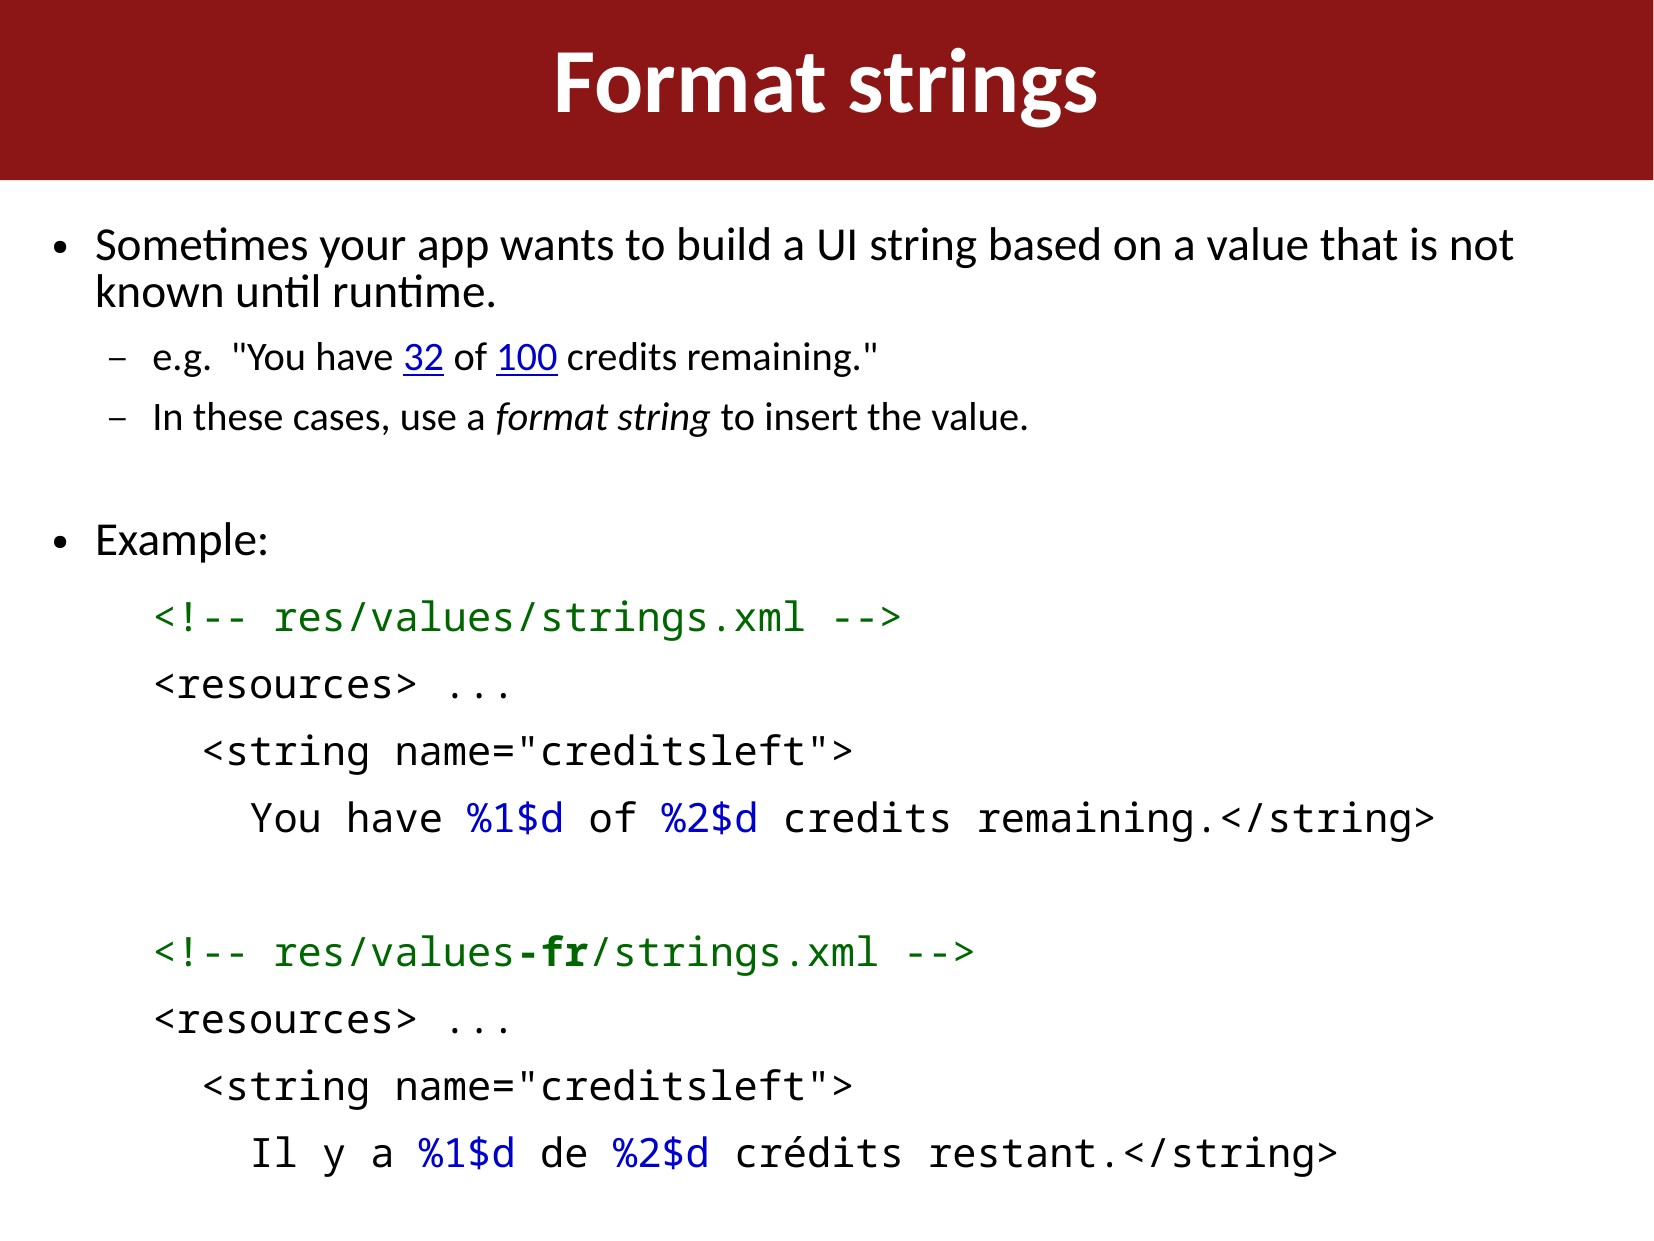

# Format strings
Sometimes your app wants to build a UI string based on a value that is not known until runtime.
e.g. "You have 32 of 100 credits remaining."
In these cases, use a format string to insert the value.
Example:
<!-- res/values/strings.xml -->
<resources> ...
 <string name="creditsleft">
 You have %1$d of %2$d credits remaining.</string>
<!-- res/values-fr/strings.xml -->
<resources> ...
 <string name="creditsleft">
 Il y a %1$d de %2$d crédits restant.</string>